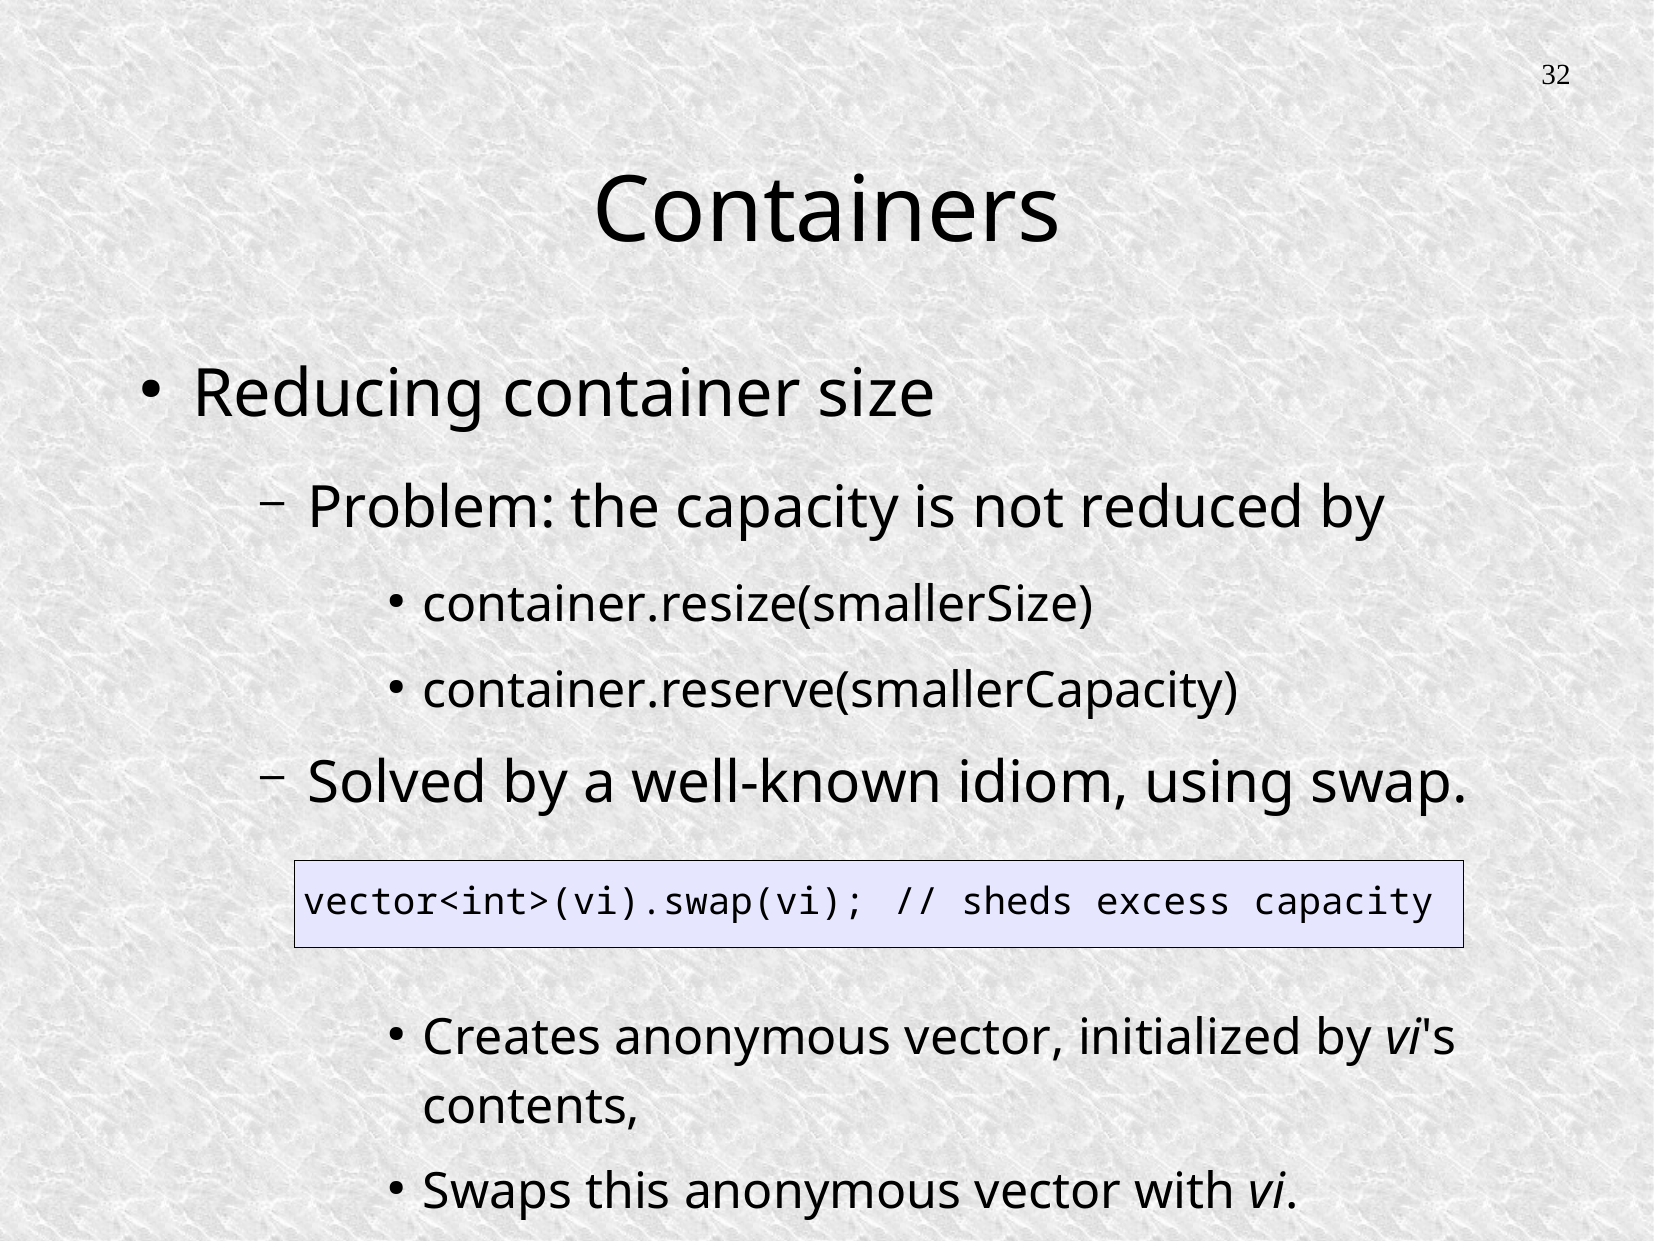

32
# Containers
Reducing container size
Problem: the capacity is not reduced by
container.resize(smallerSize)
container.reserve(smallerCapacity)
Solved by a well-known idiom, using swap.
Creates anonymous vector, initialized by vi's contents,
Swaps this anonymous vector with vi.
vector<int>(vi).swap(vi);	// sheds excess capacity